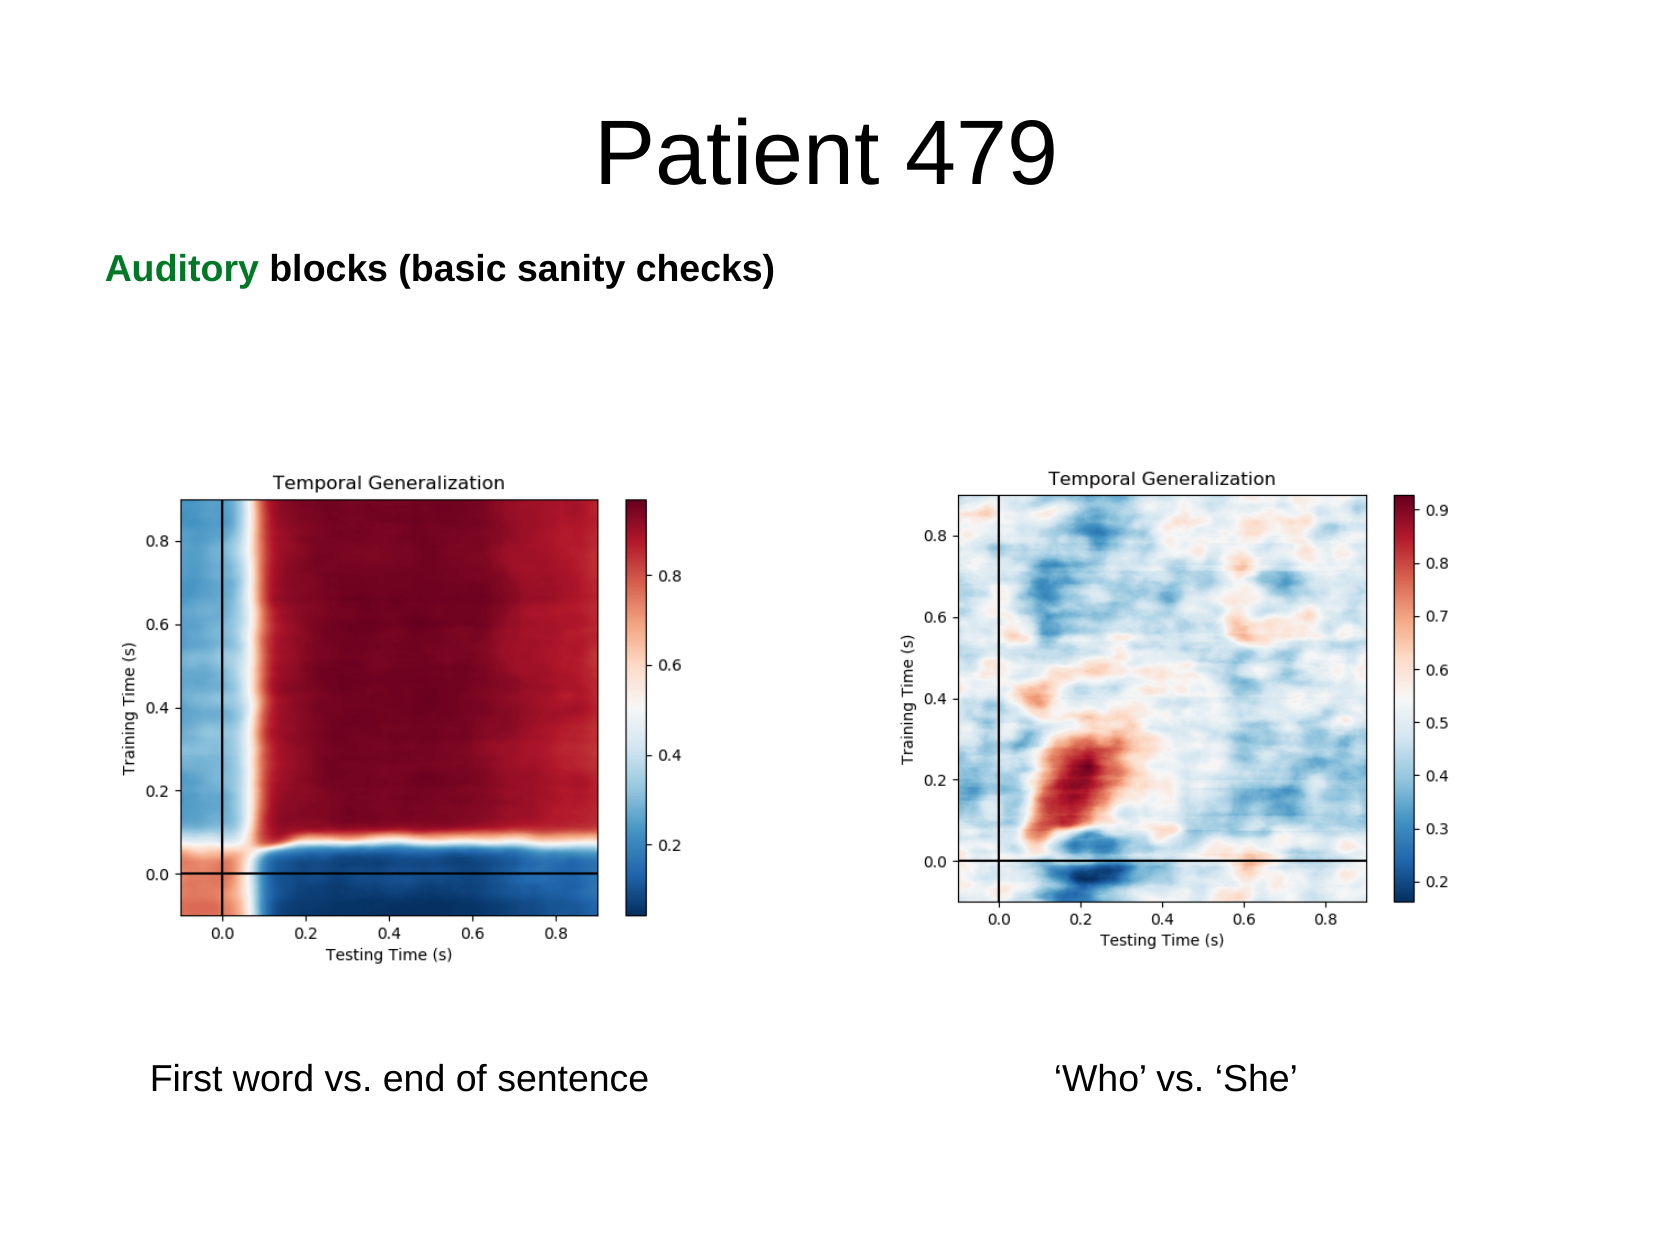

# Patient 479
Auditory blocks (basic sanity checks)
First word vs. end of sentence
‘Who’ vs. ‘She’